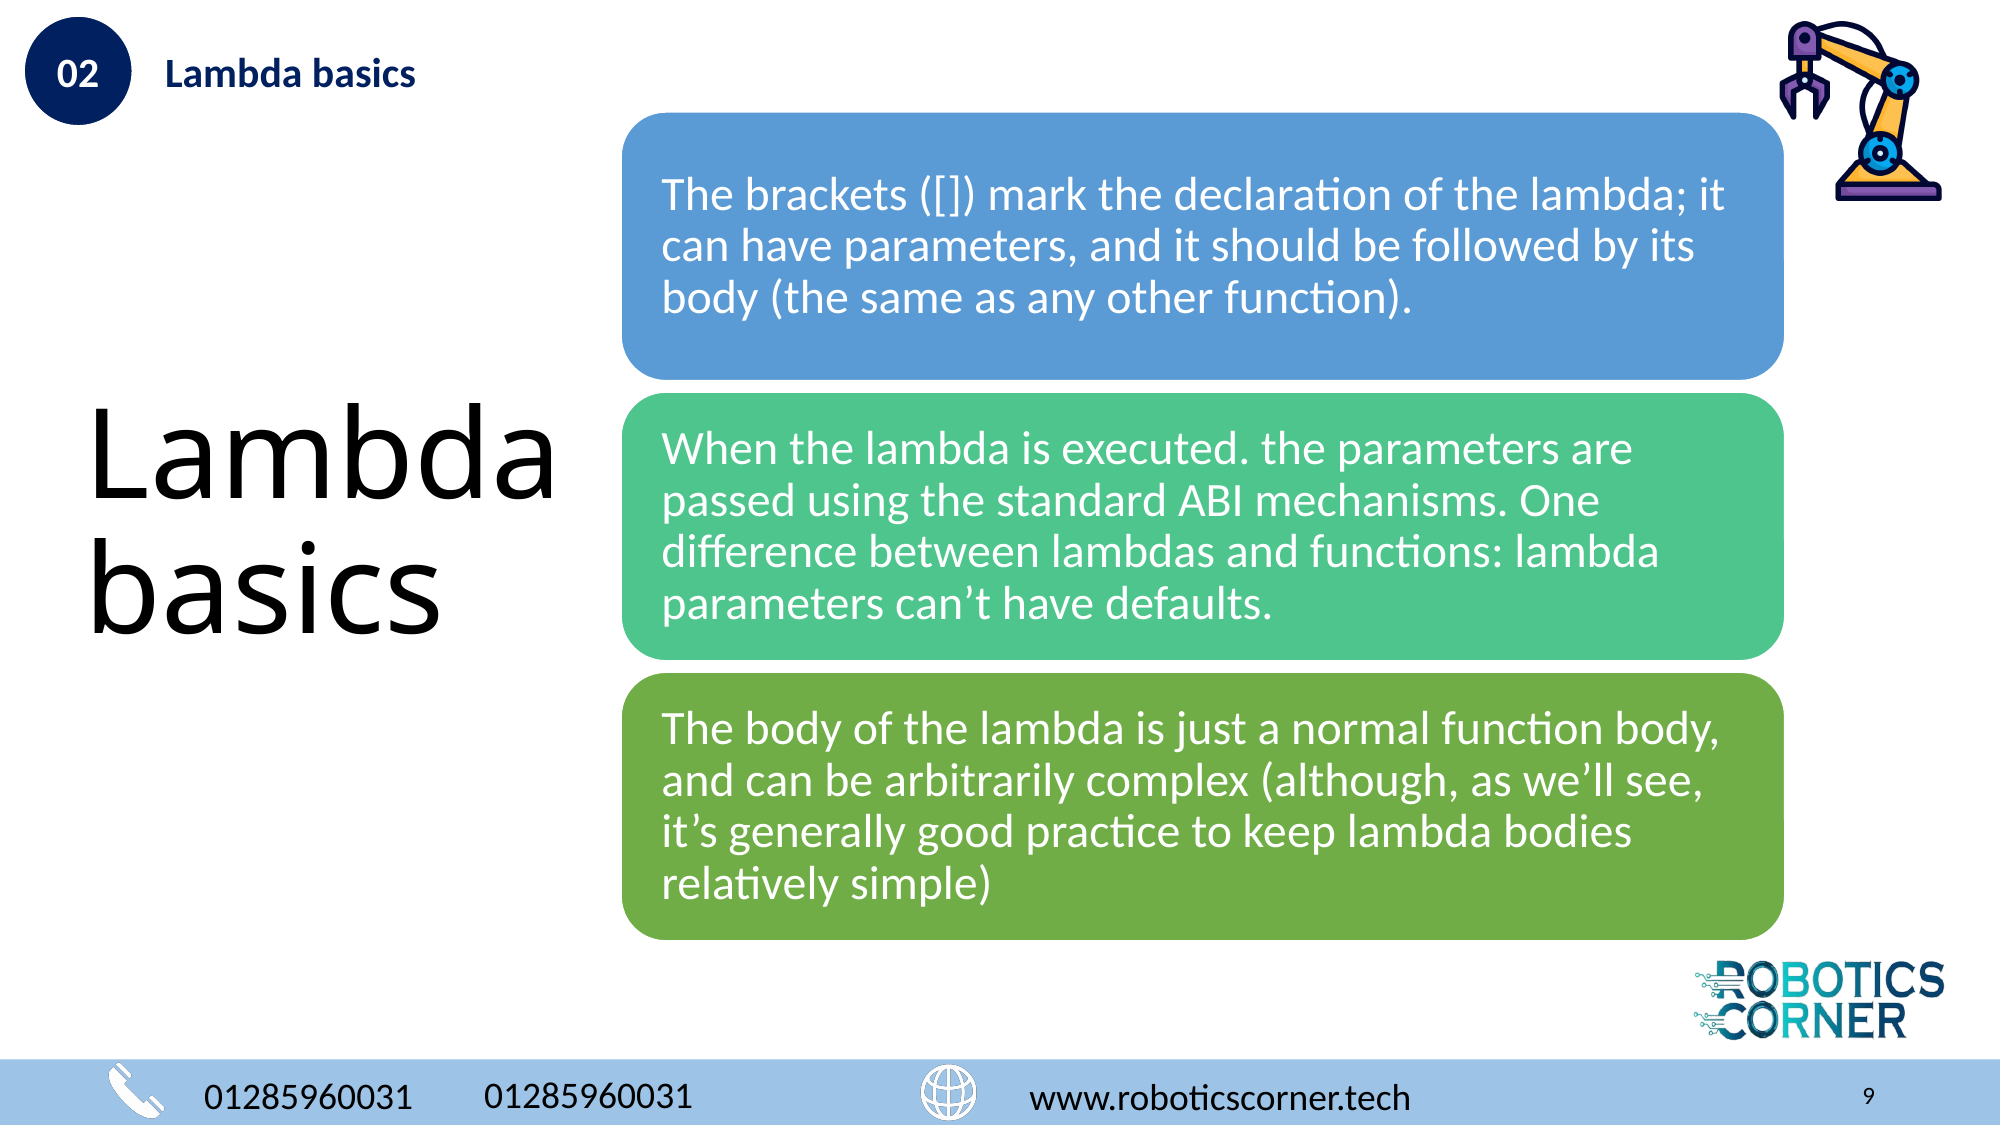

02
Lambda basics
The brackets ([]) mark the declaration of the lambda; it can have parameters, and it should be followed by its body (the same as any other function).
When the lambda is executed. the parameters are passed using the standard ABI mechanisms. One difference between lambdas and functions: lambda parameters can’t have defaults.
The body of the lambda is just a normal function body, and can be arbitrarily complex (although, as we’ll see, it’s generally good practice to keep lambda bodies relatively simple)
# Lambda basics